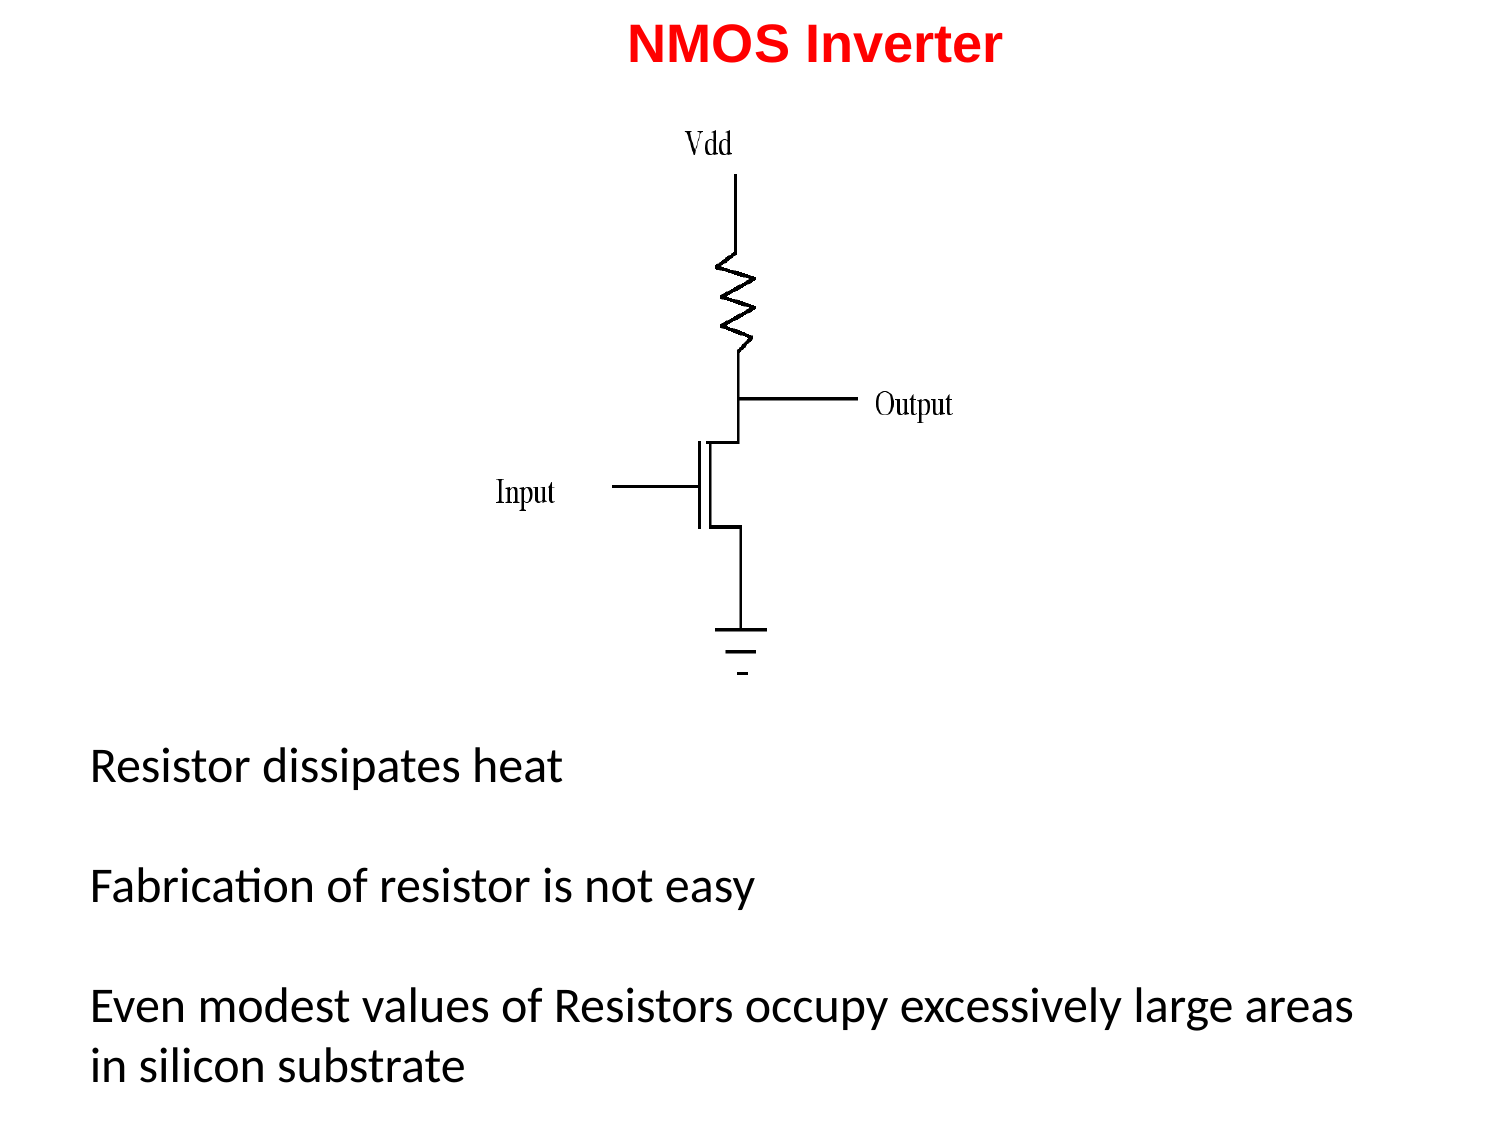

NMOS Inverter
Resistor dissipates heat
Fabrication of resistor is not easy
Even modest values of Resistors occupy excessively large areas in silicon substrate